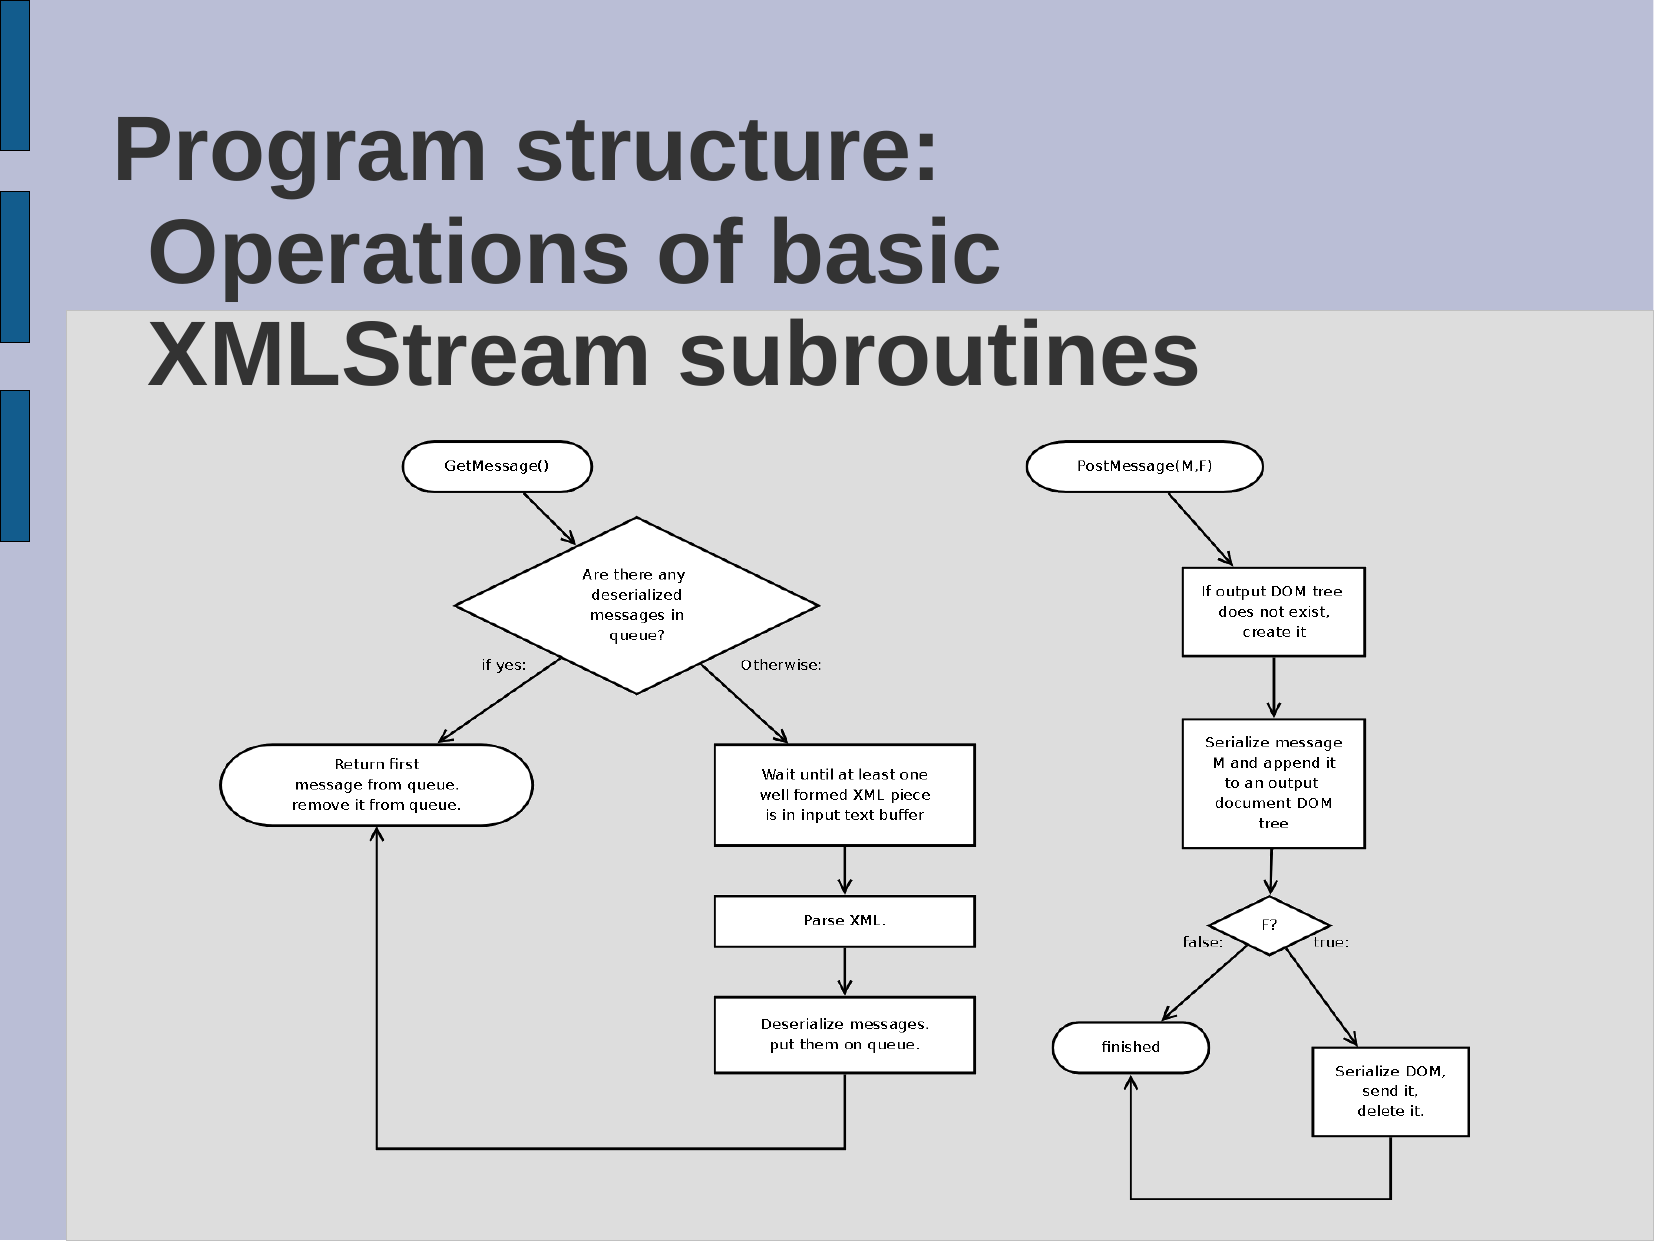

# Program structure: Operations of basic XMLStream subroutines